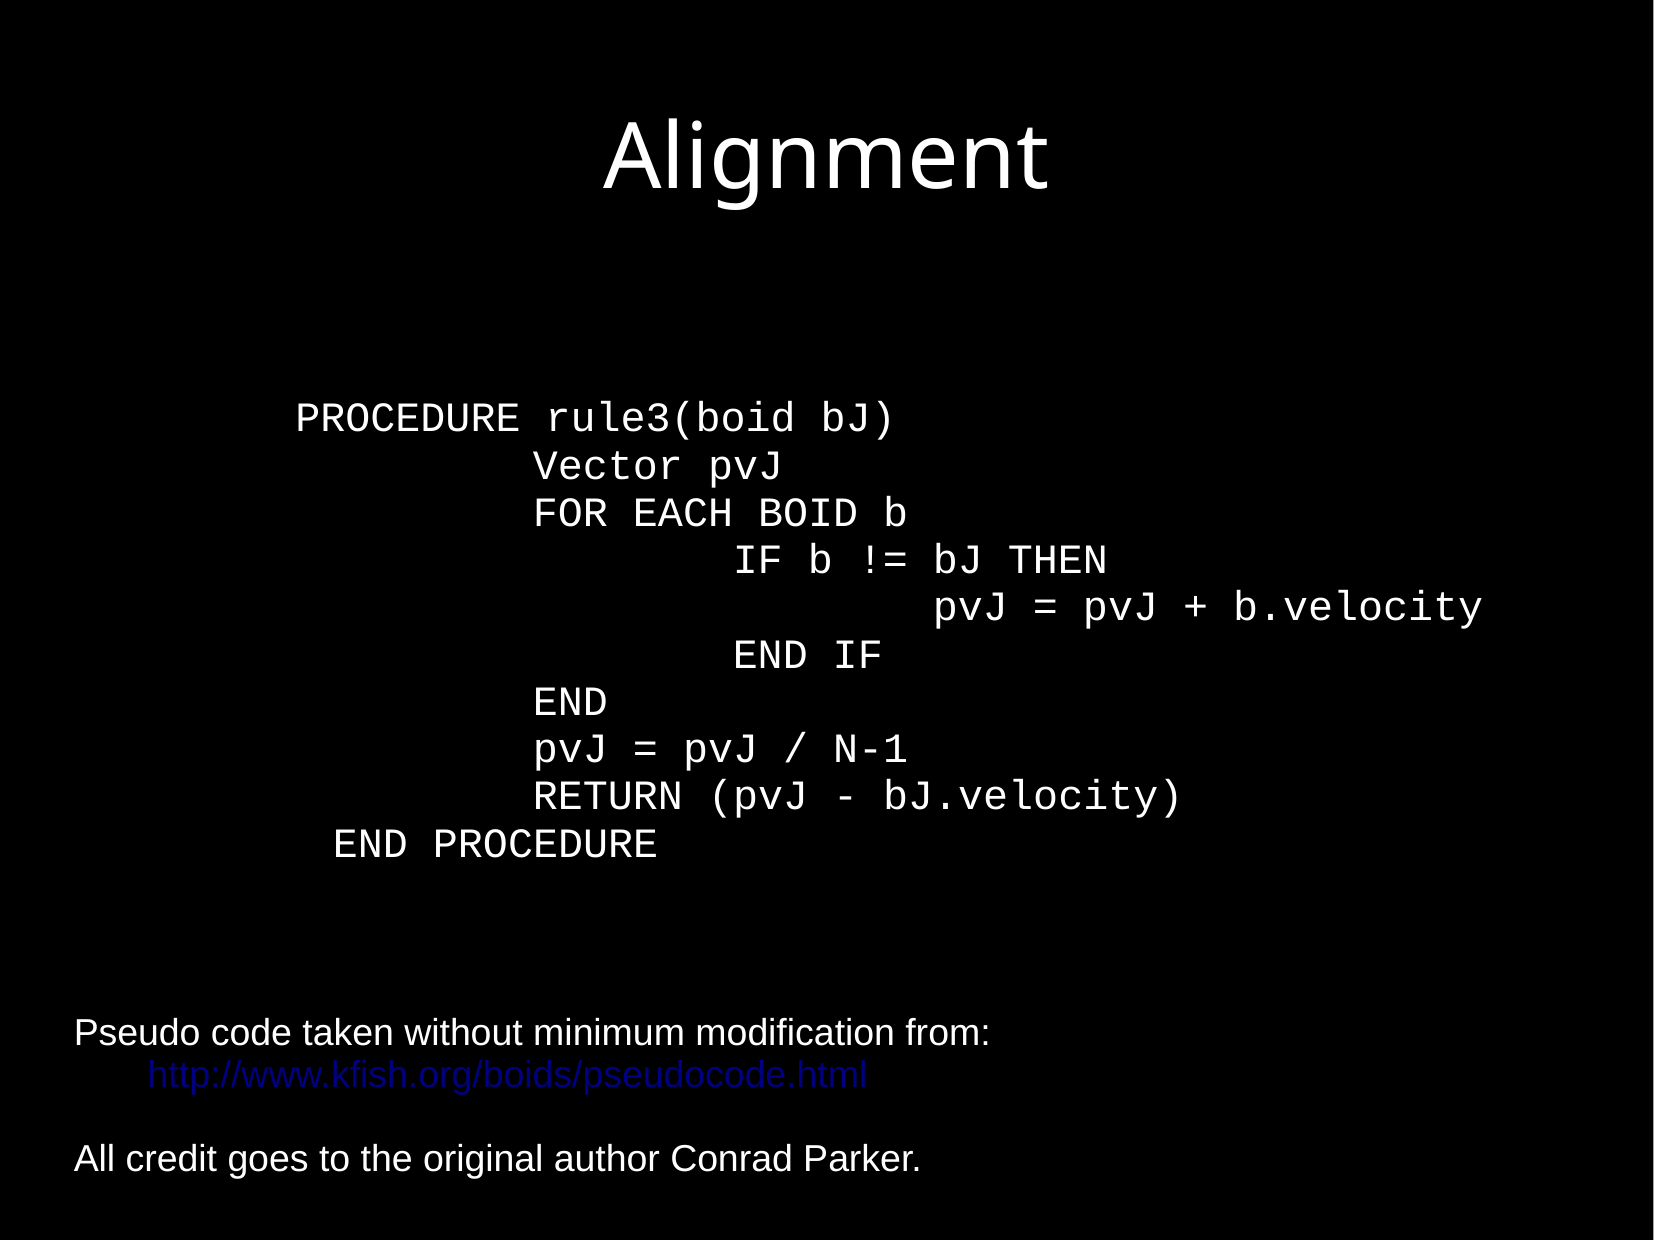

# Alignment
 PROCEDURE rule3(boid bJ)
 Vector pvJ
 FOR EACH BOID b
 IF b != bJ THEN
 pvJ = pvJ + b.velocity
 END IF
 END
 pvJ = pvJ / N-1
 RETURN (pvJ - bJ.velocity)
 END PROCEDURE
Pseudo code taken without minimum modification from:
	http://www.kfish.org/boids/pseudocode.html
All credit goes to the original author Conrad Parker.